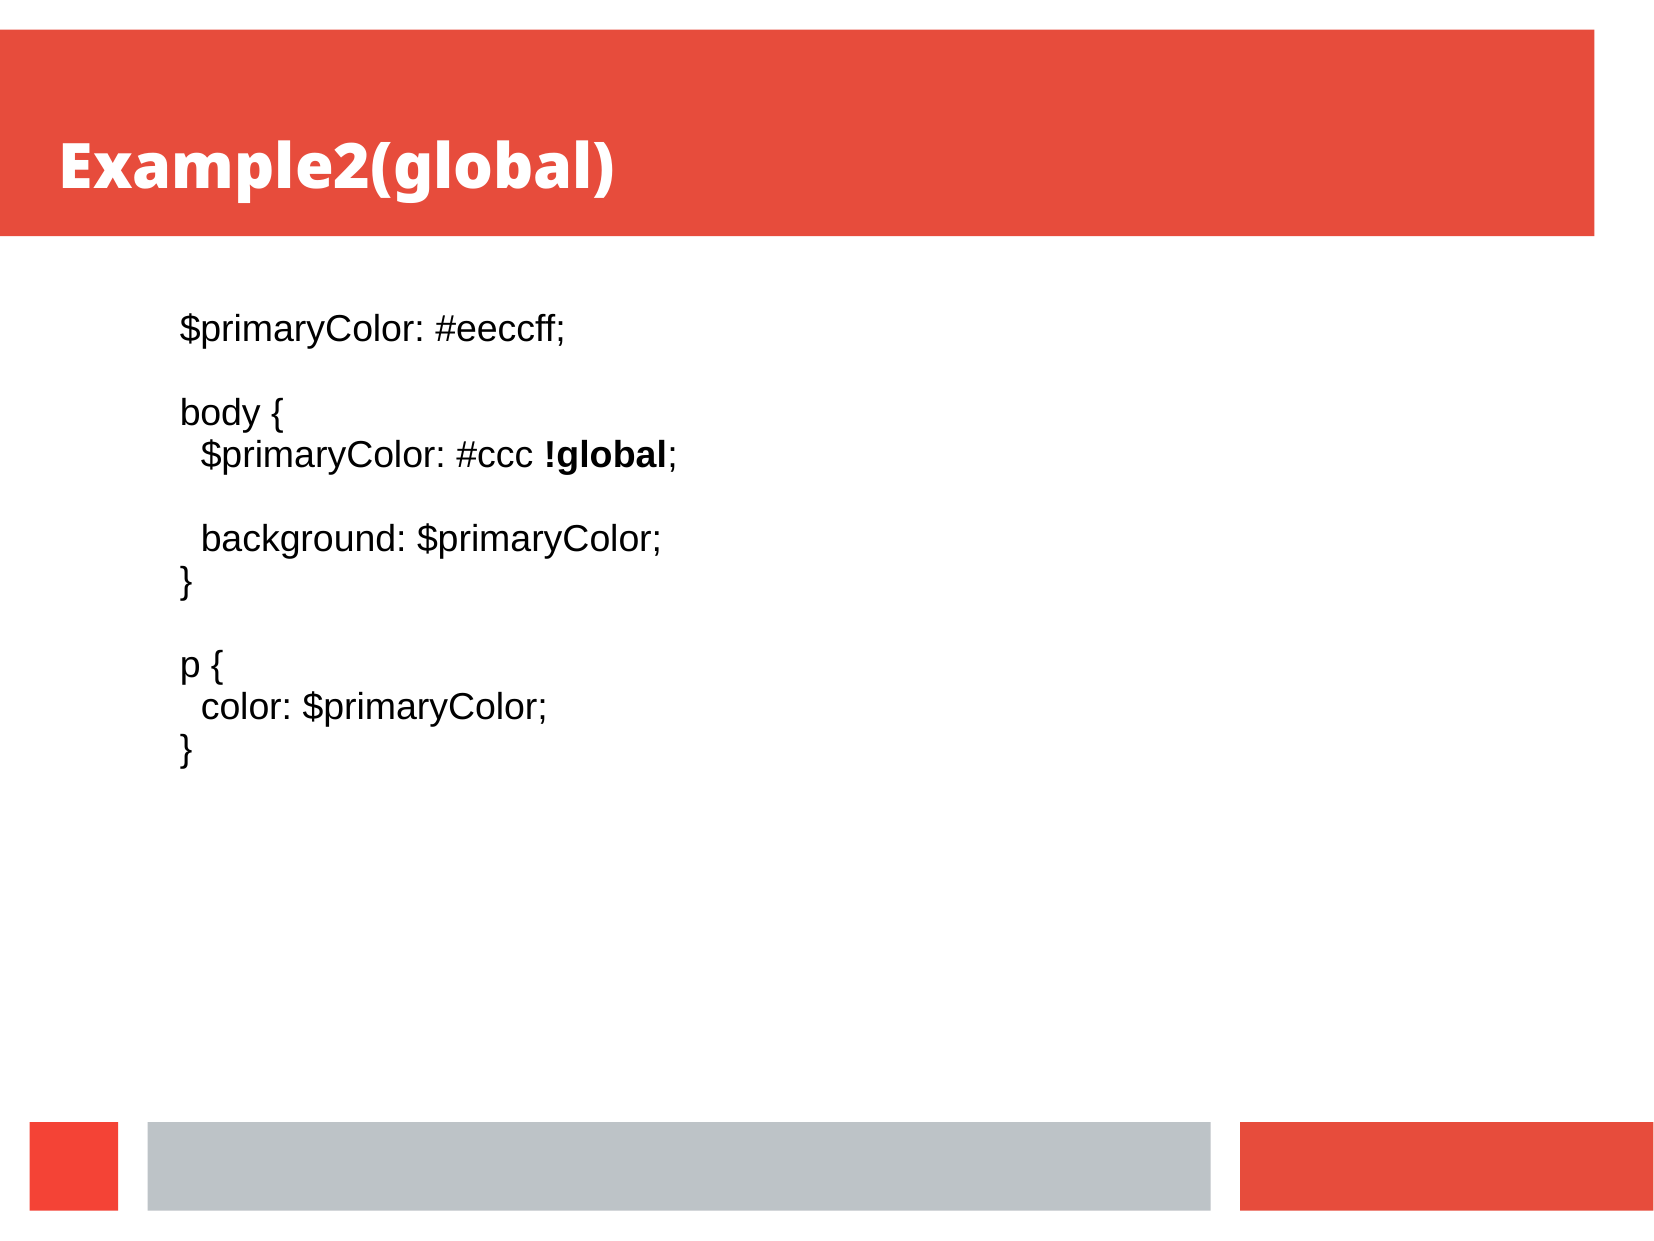

# Example2(global)
$primaryColor: #eeccff;
body {
 $primaryColor: #ccc !global;
 background: $primaryColor;
}
p {
 color: $primaryColor;
}